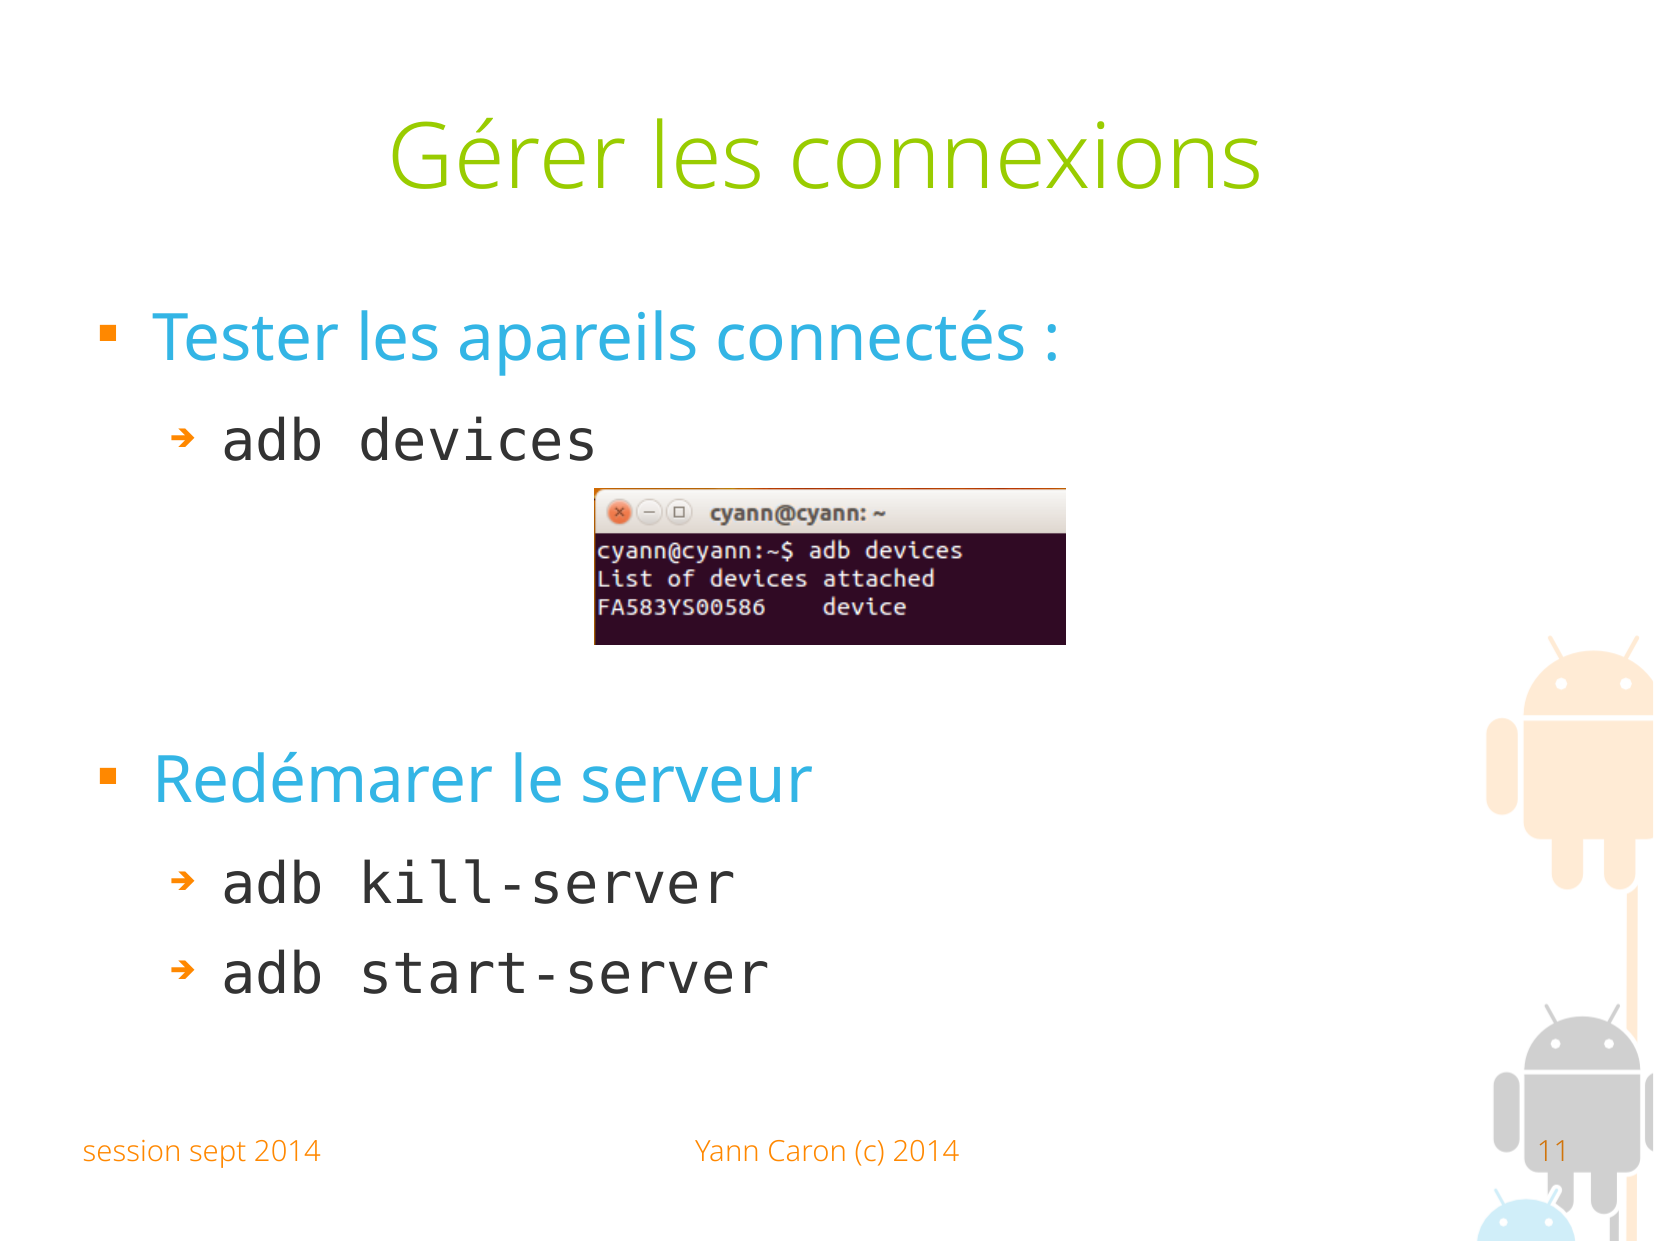

# Gérer les connexions
Tester les apareils connectés :
adb devices
Redémarer le serveur
adb kill-server
adb start-server
session sept 2014
Yann Caron (c) 2014
11